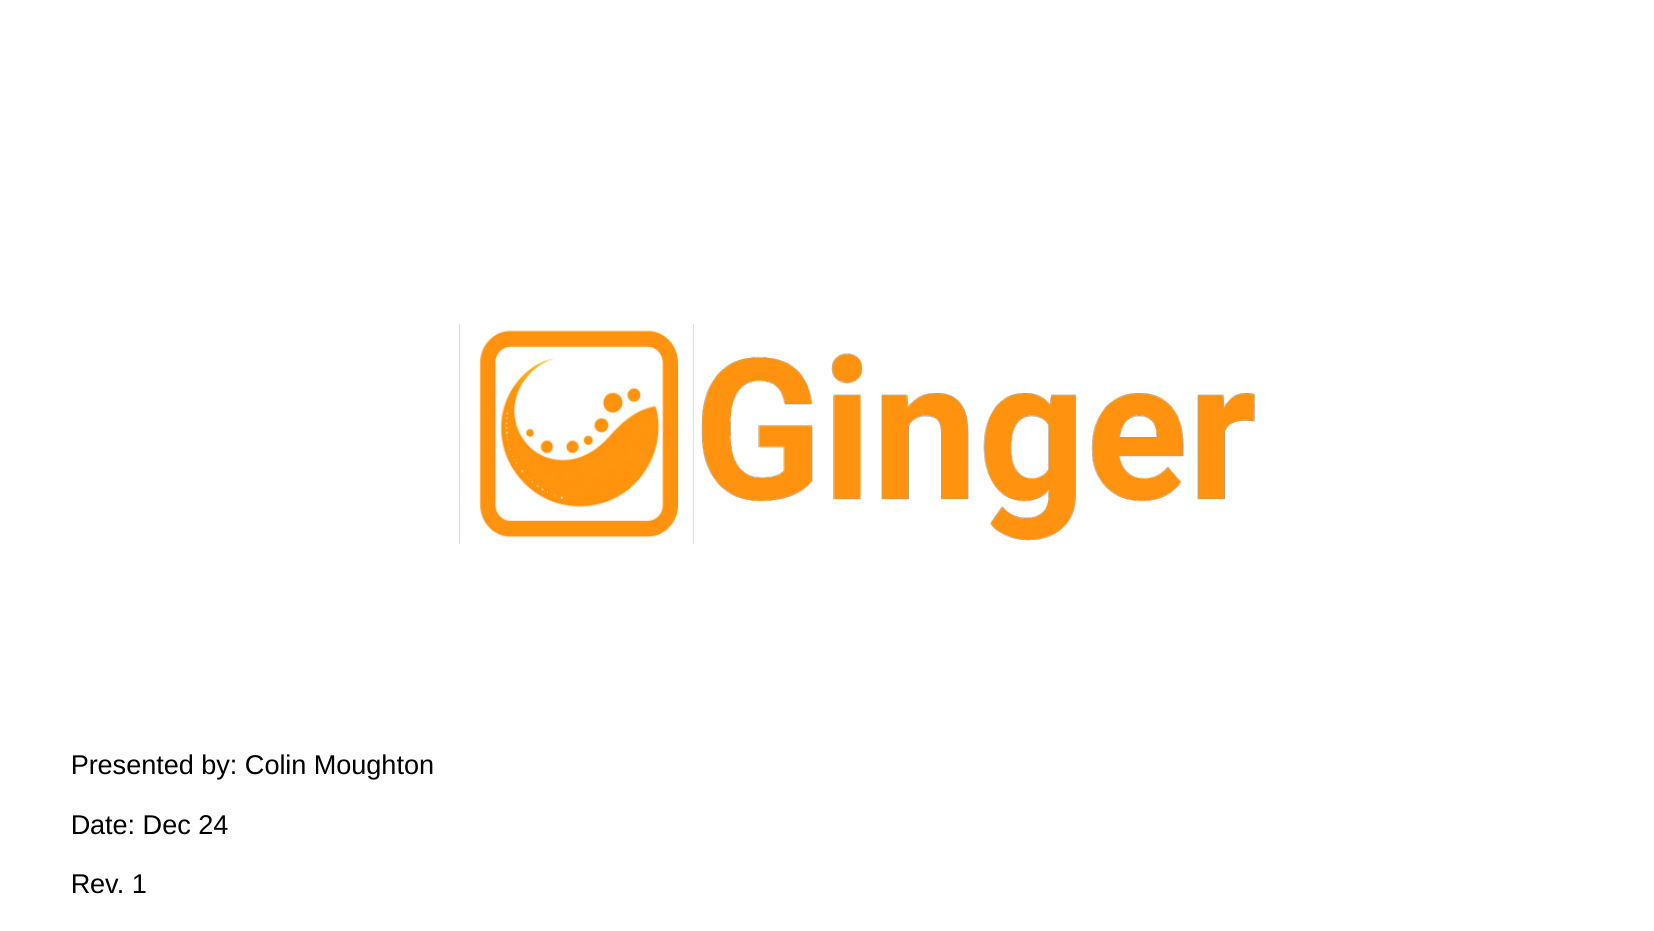

# Presented by: Colin Moughton
Date: Dec 24
Rev. 1